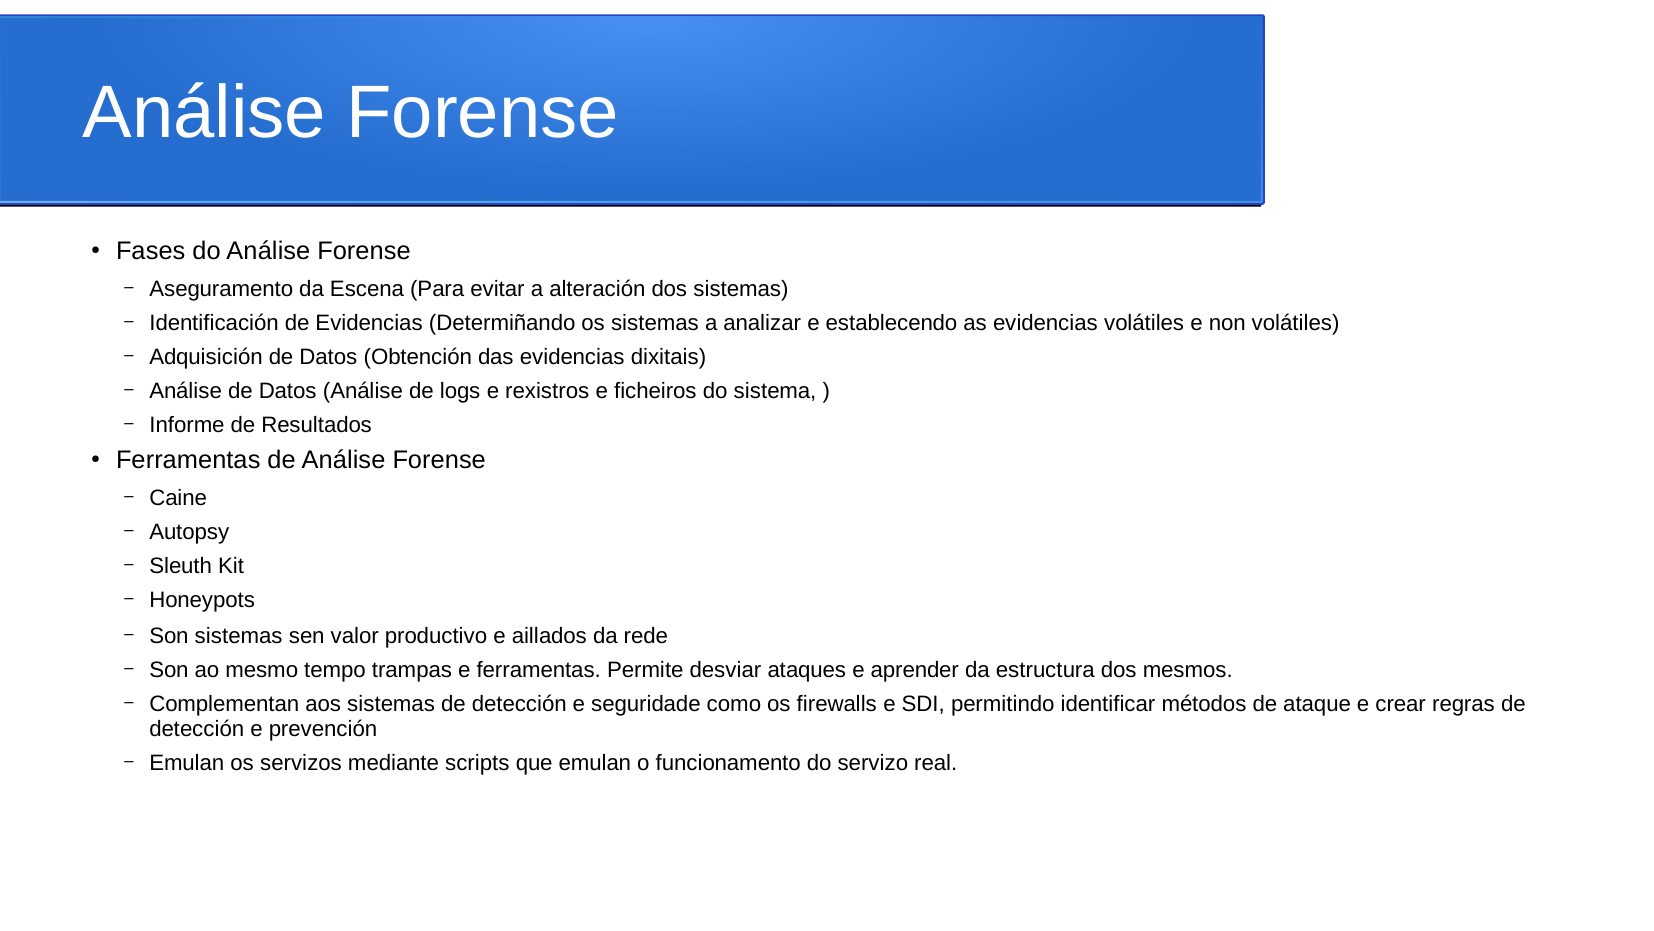

# Análise Forense
Fases do Análise Forense
Aseguramento da Escena (Para evitar a alteración dos sistemas)
Identificación de Evidencias (Determiñando os sistemas a analizar e establecendo as evidencias volátiles e non volátiles)
Adquisición de Datos (Obtención das evidencias dixitais)
Análise de Datos (Análise de logs e rexistros e ficheiros do sistema, )
Informe de Resultados
Ferramentas de Análise Forense
Caine
Autopsy
Sleuth Kit
Honeypots
Son sistemas sen valor productivo e aillados da rede
Son ao mesmo tempo trampas e ferramentas. Permite desviar ataques e aprender da estructura dos mesmos.
Complementan aos sistemas de detección e seguridade como os firewalls e SDI, permitindo identificar métodos de ataque e crear regras de detección e prevención
Emulan os servizos mediante scripts que emulan o funcionamento do servizo real.